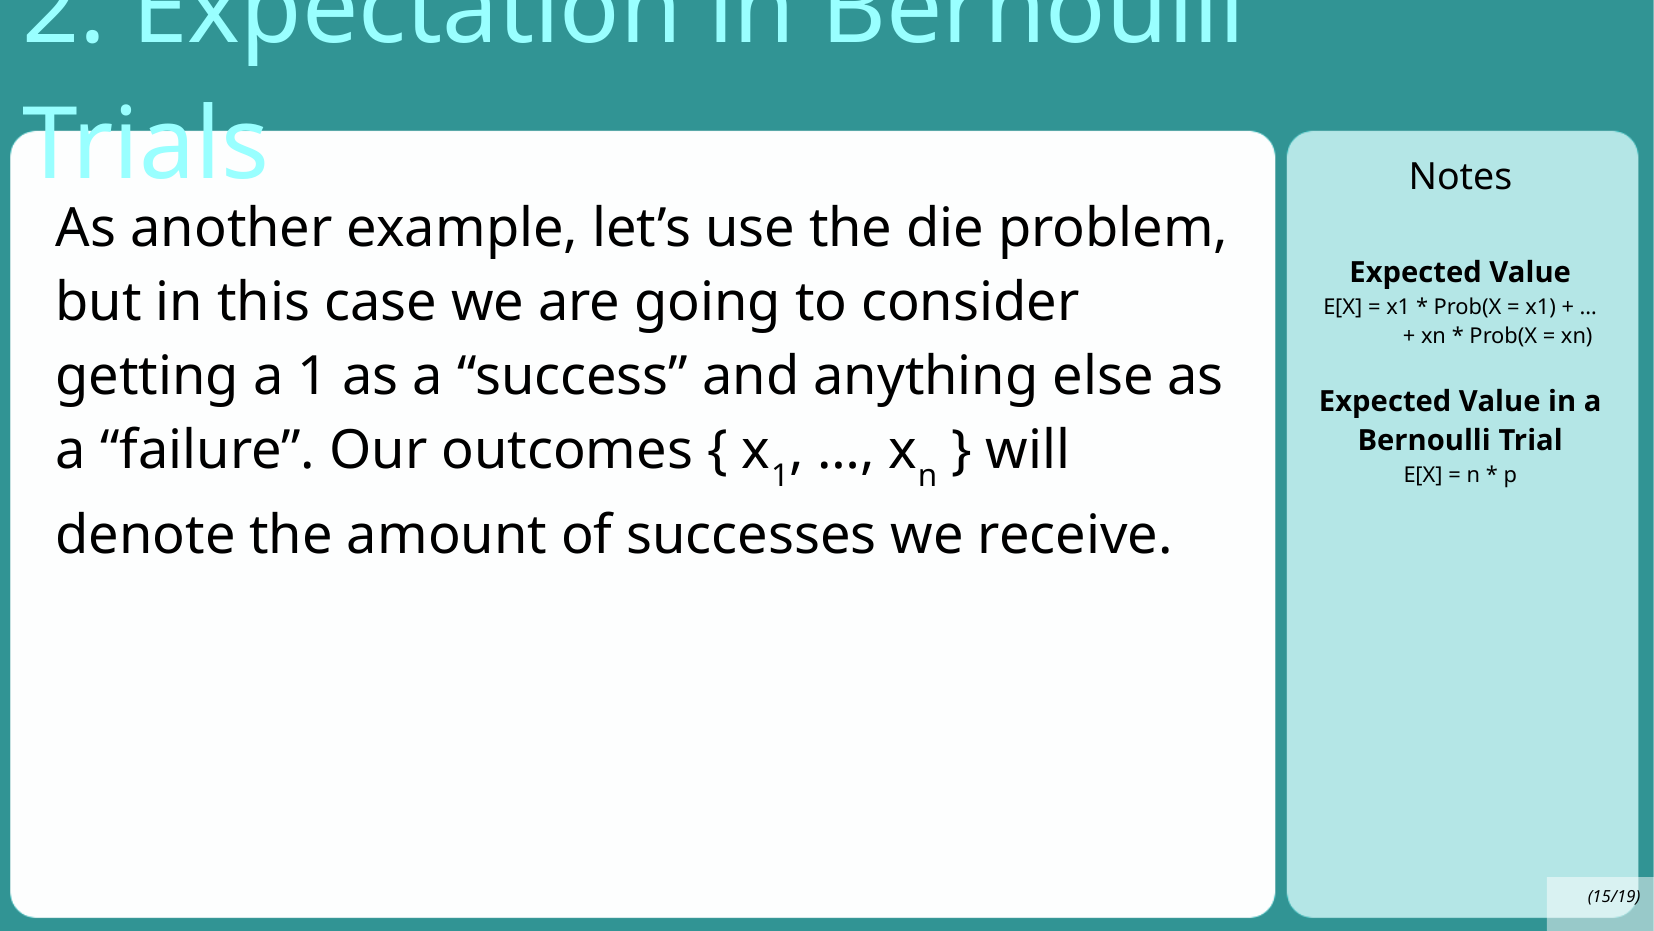

# 2. Expectation in Bernoulli Trials
Notes
Expected Value
E[X] = x1 * Prob(X = x1) + …
	+ xn * Prob(X = xn)
Expected Value in a
Bernoulli Trial
E[X] = n * p
As another example, let’s use the die problem, but in this case we are going to consider getting a 1 as a “success” and anything else as a “failure”. Our outcomes { x1, …, xn } will denote the amount of successes we receive.